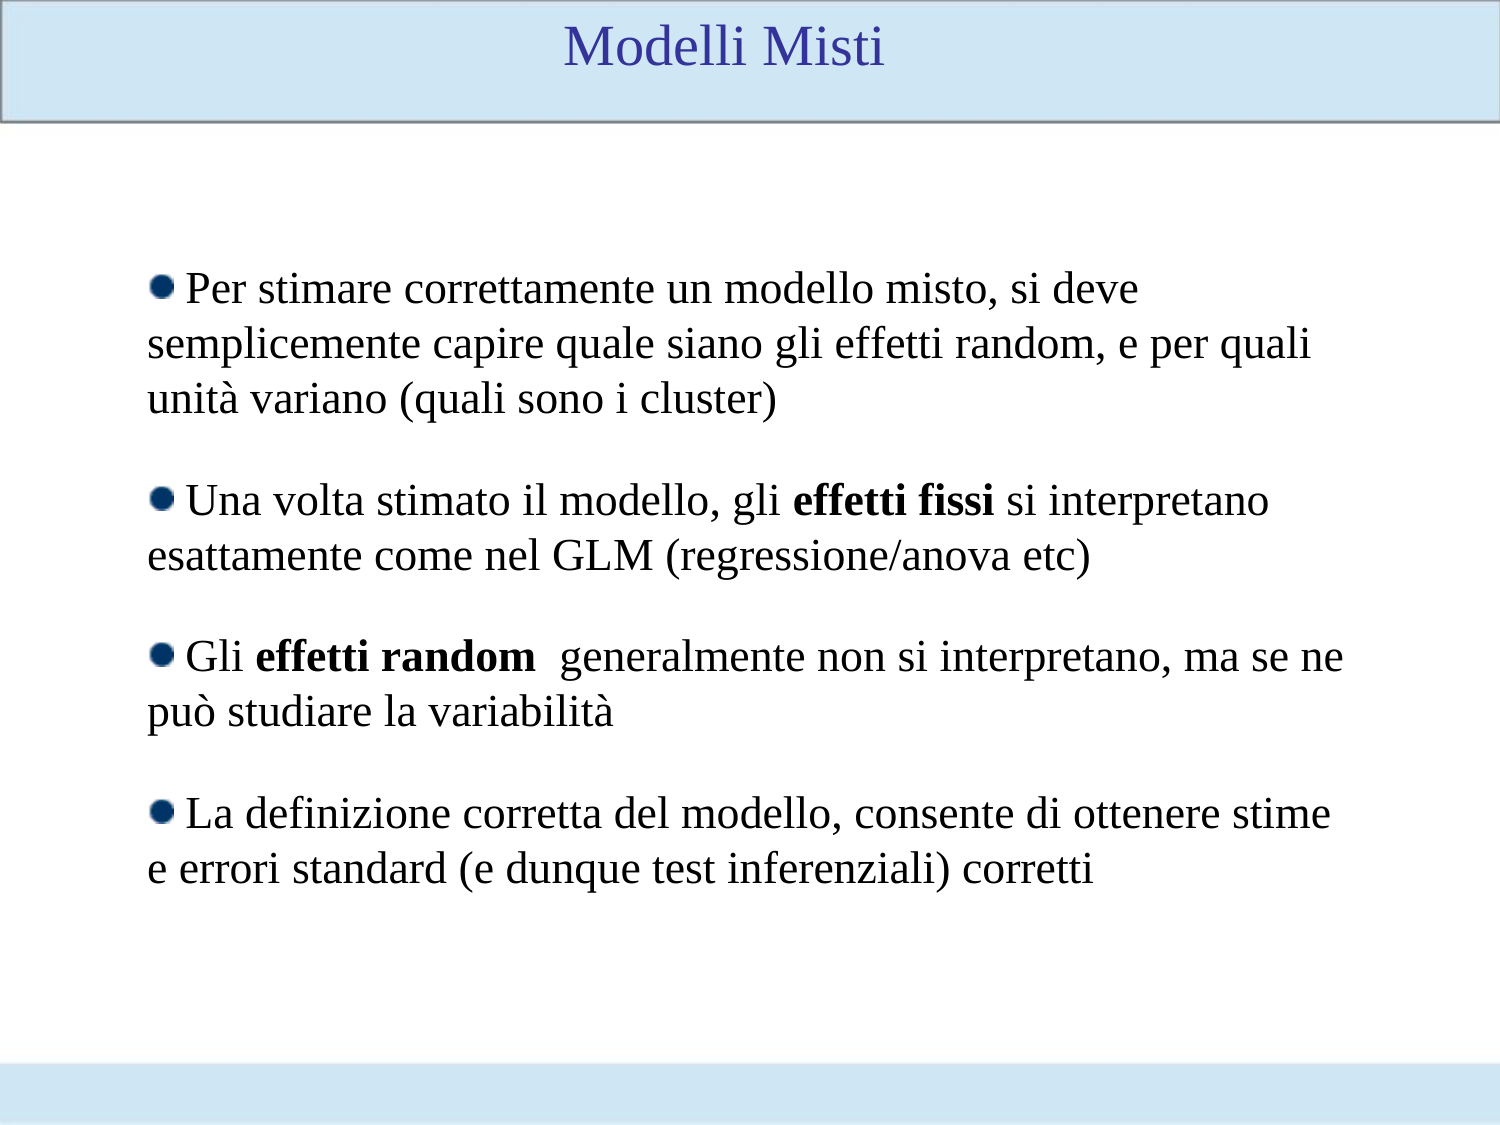

# Modelli Misti
 Per stimare correttamente un modello misto, si deve semplicemente capire quale siano gli effetti random, e per quali unità variano (quali sono i cluster)
 Una volta stimato il modello, gli effetti fissi si interpretano esattamente come nel GLM (regressione/anova etc)
 Gli effetti random generalmente non si interpretano, ma se ne può studiare la variabilità
 La definizione corretta del modello, consente di ottenere stime e errori standard (e dunque test inferenziali) corretti
37